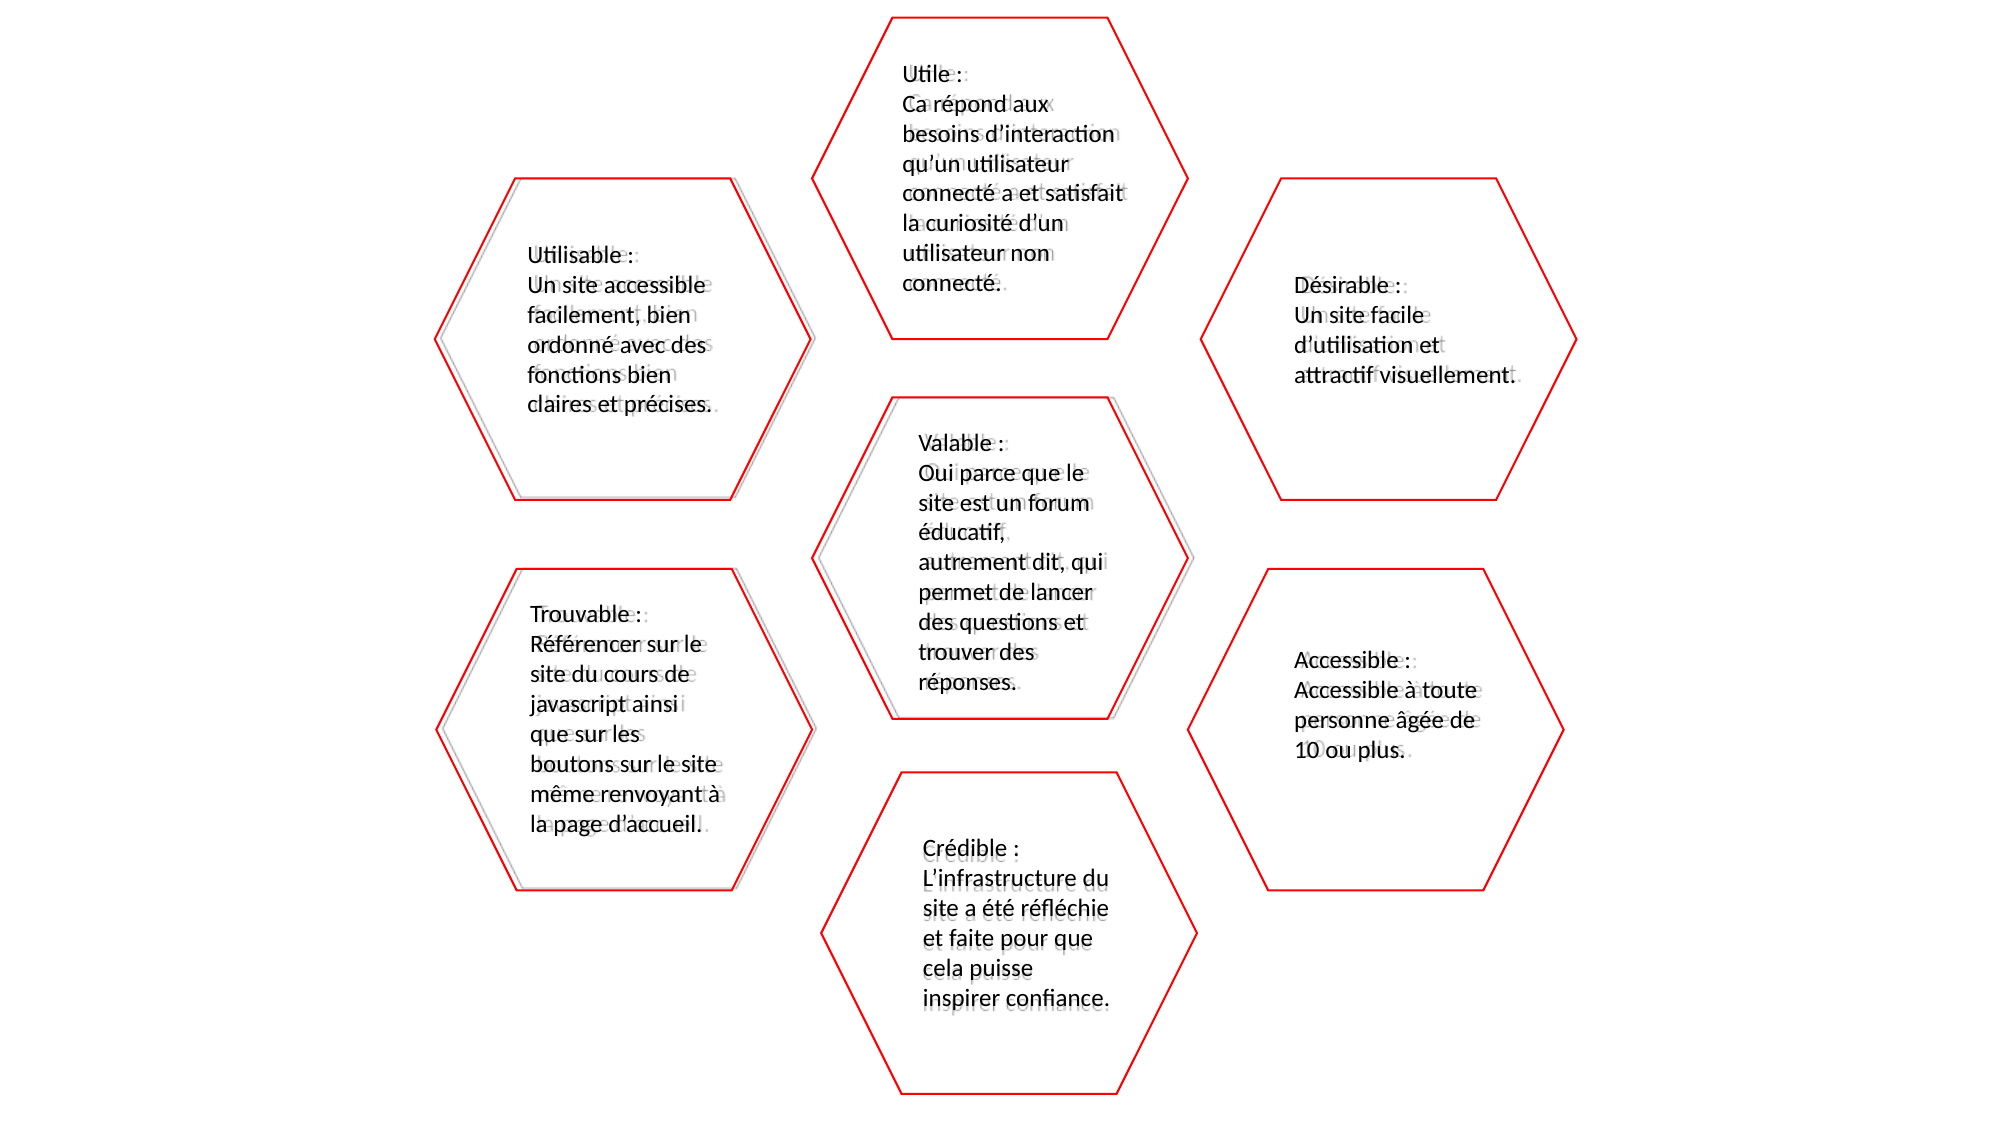

Utile :
Ca répond aux besoins d’interaction qu’un utilisateur connecté a et satisfait la curiosité d’un utilisateur non connecté.
Utilisable :
Un site accessible facilement, bien ordonné avec des fonctions bien claires et précises.
Désirable :
Un site facile d’utilisation et attractif visuellement.
Valable :
Oui parce que le site est un forum éducatif, autrement dit, qui permet de lancer des questions et trouver des réponses.
Trouvable :
Référencer sur le site du cours de javascript ainsi que sur les boutons sur le site même renvoyant à la page d’accueil.
Accessible :
Accessible à toute personne âgée de 10 ou plus.
Crédible :
L’infrastructure du site a été réfléchie et faite pour que cela puisse inspirer confiance.